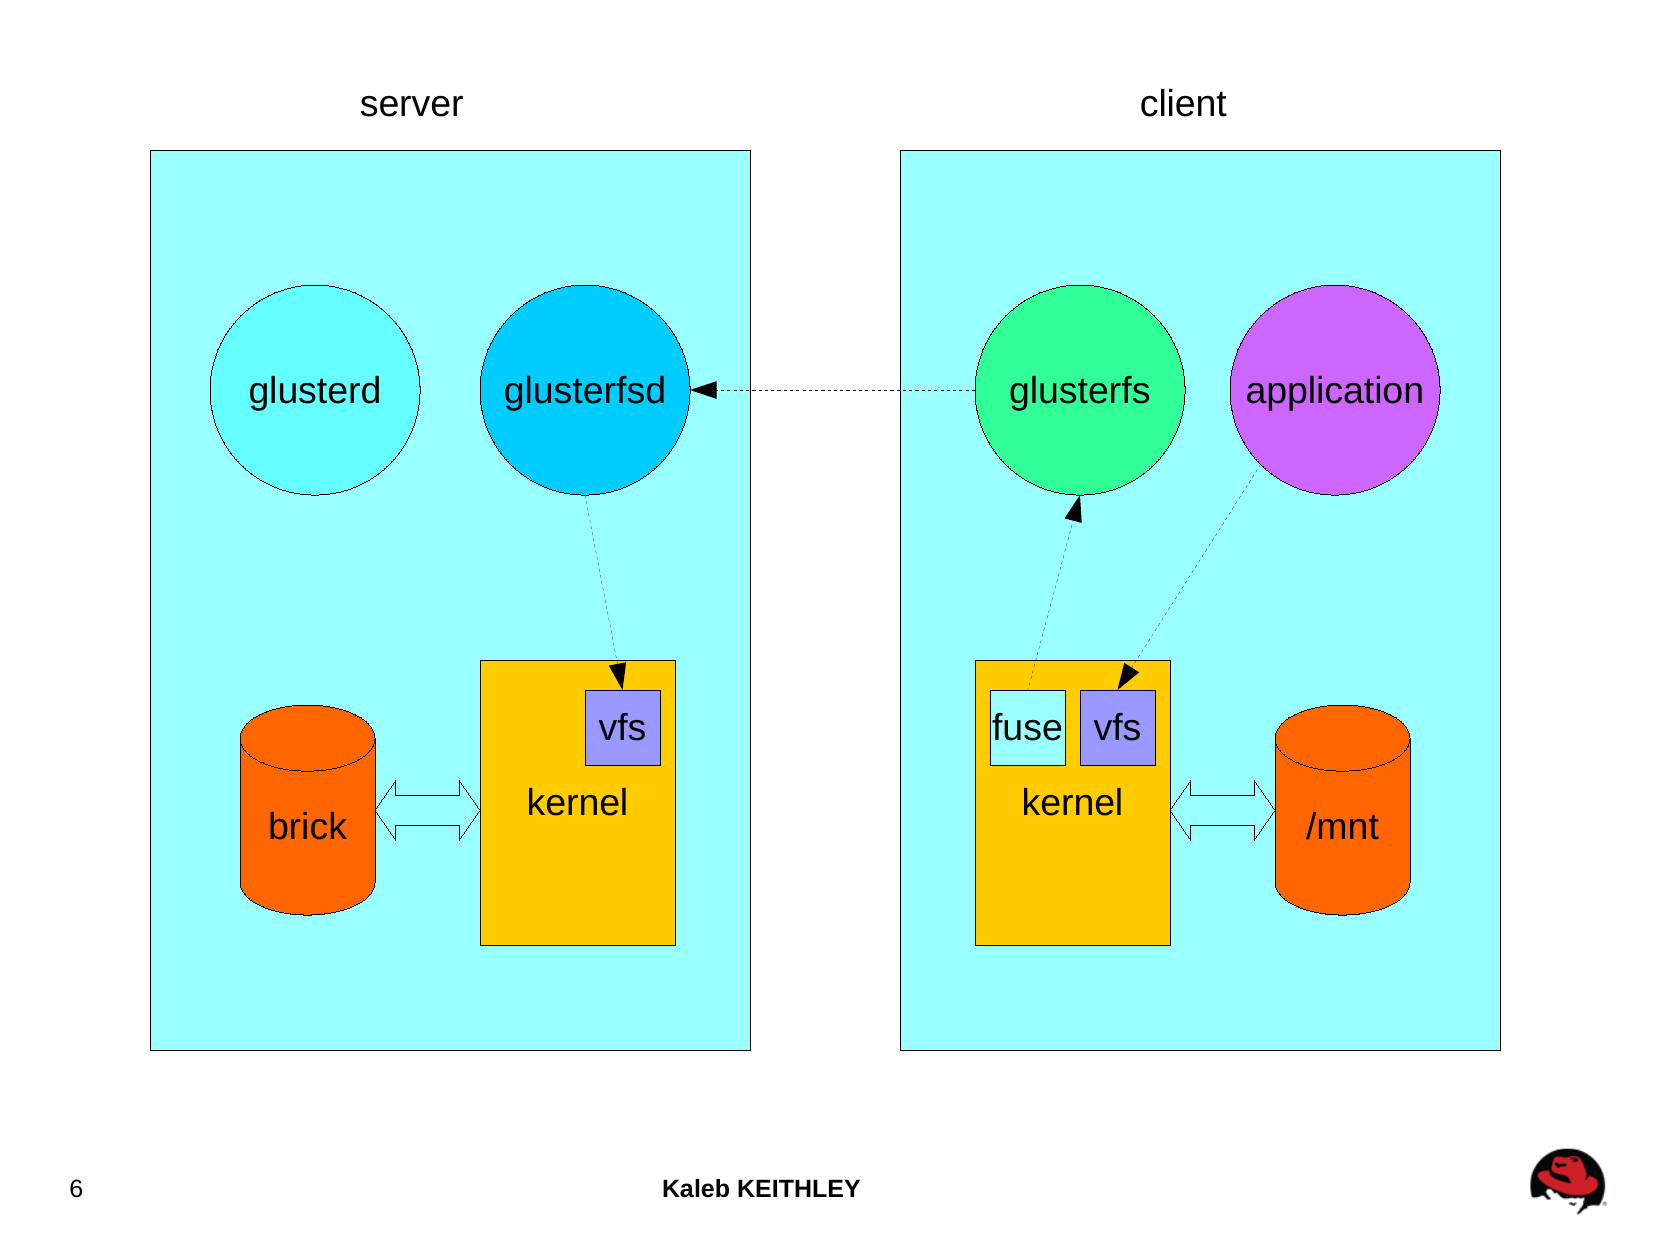

server
client
glusterd
glusterfsd
glusterfs
application
kernel
kernel
vfs
fuse
vfs
brick
/mnt